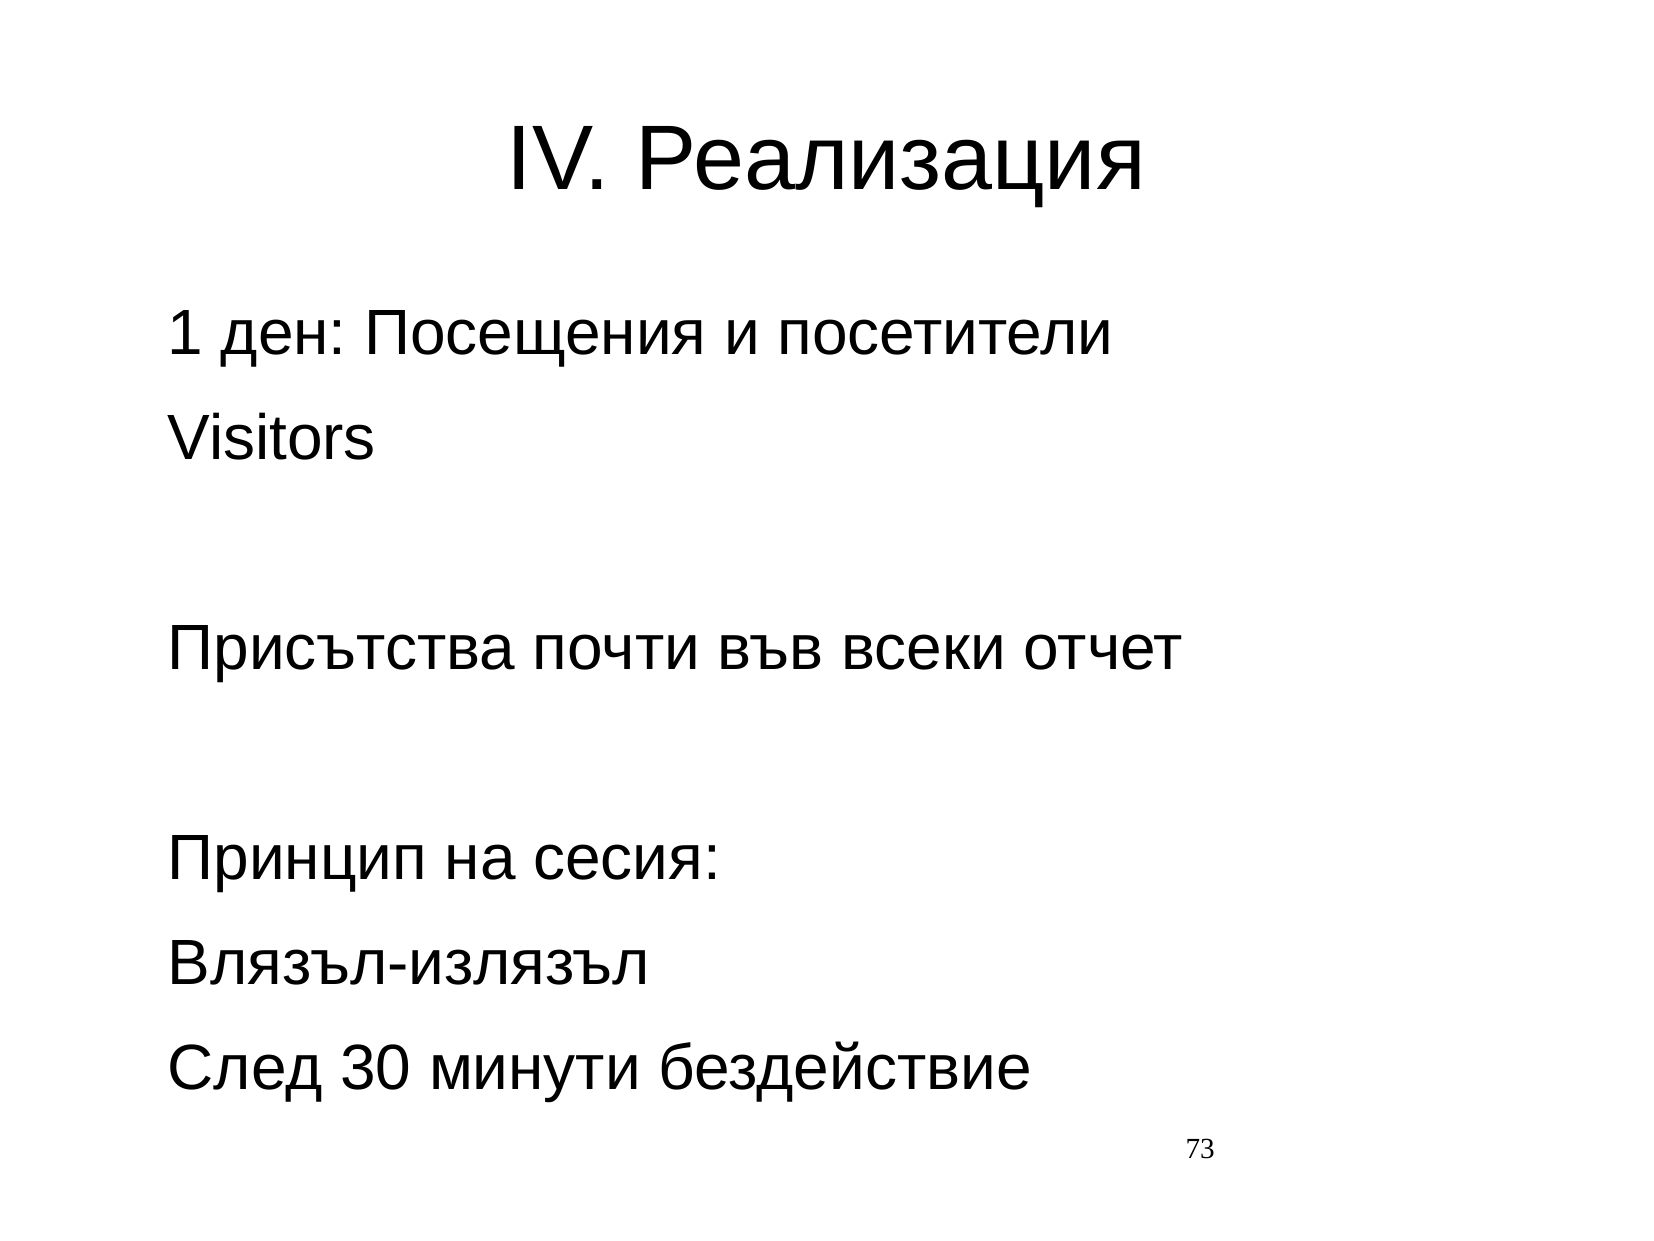

# IV. Реализация
1 ден: Посещения и посетители
Visitors
Присътства почти във всеки отчет
Принцип на сесия:
Влязъл-излязъл
След 30 минути бездействие